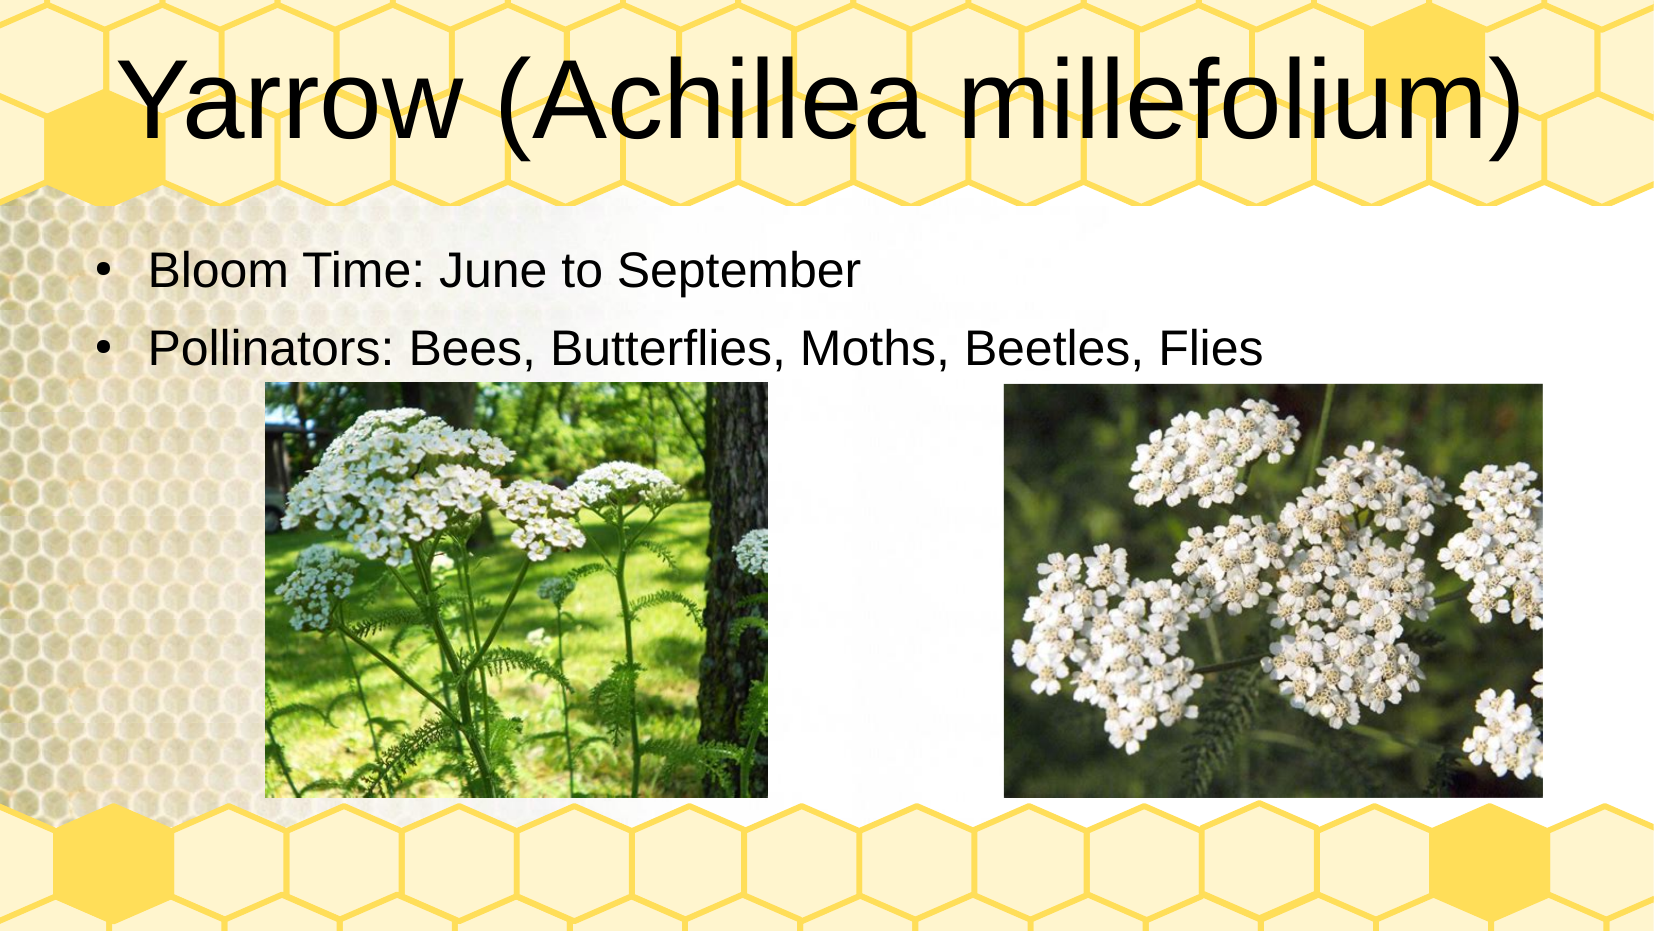

# Yarrow (Achillea millefolium)
Bloom Time: June to September
Pollinators: Bees, Butterflies, Moths, Beetles, Flies